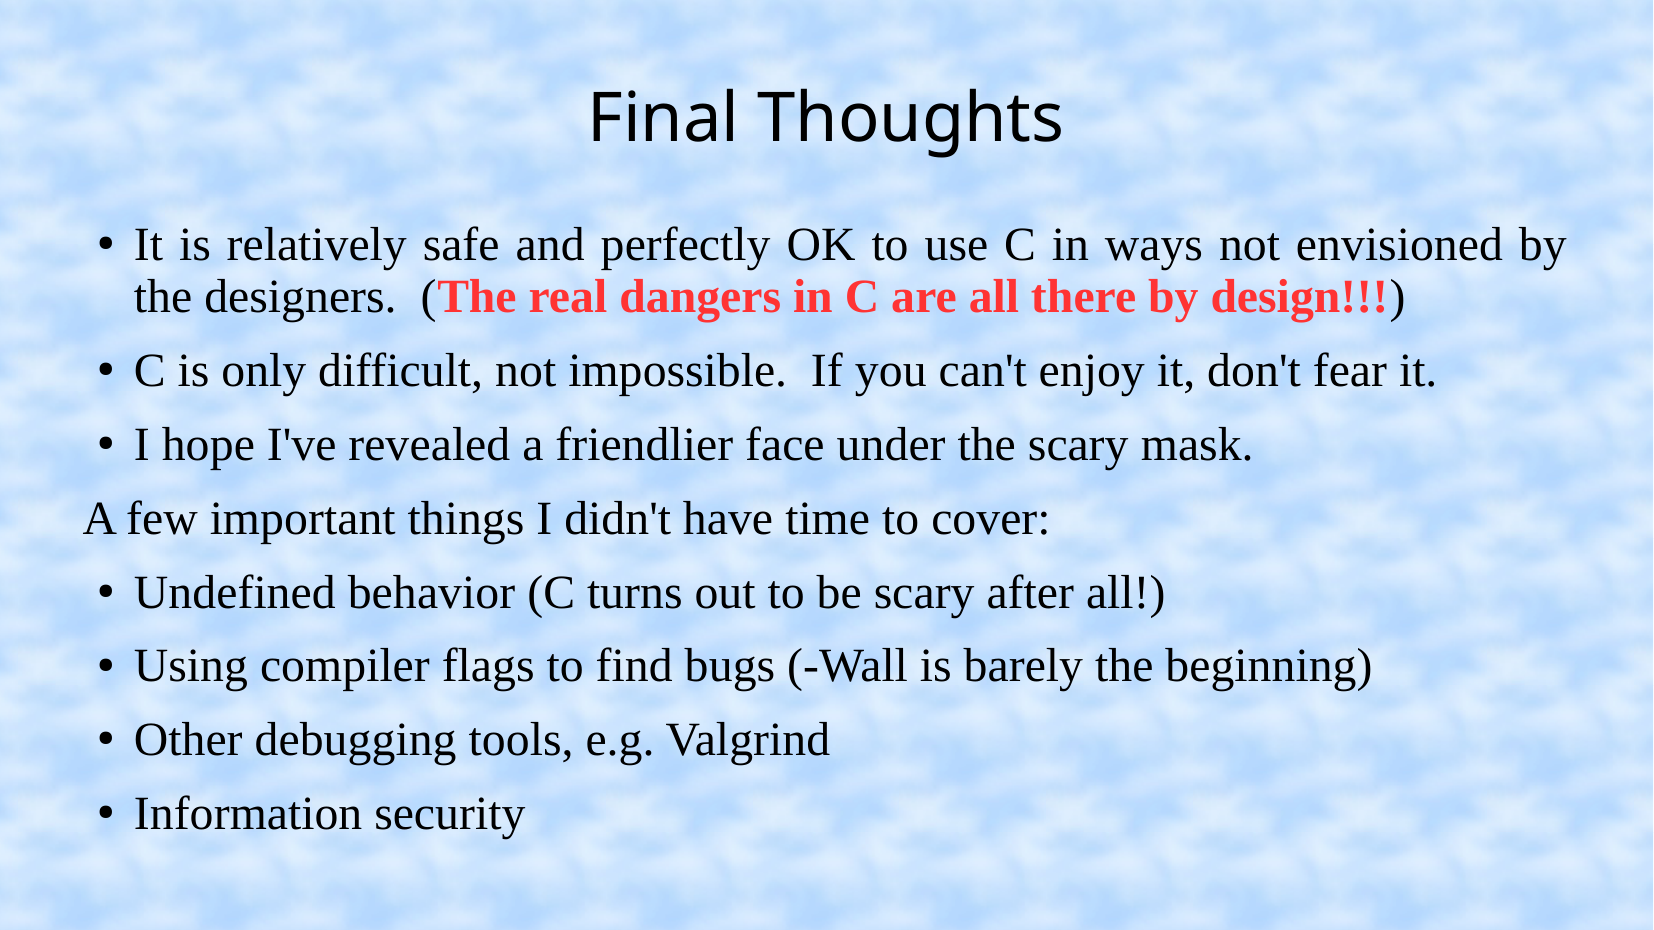

# Final Thoughts
It is relatively safe and perfectly OK to use C in ways not envisioned by the designers. (The real dangers in C are all there by design!!!)
C is only difficult, not impossible. If you can't enjoy it, don't fear it.
I hope I've revealed a friendlier face under the scary mask.
A few important things I didn't have time to cover:
Undefined behavior (C turns out to be scary after all!)
Using compiler flags to find bugs (-Wall is barely the beginning)
Other debugging tools, e.g. Valgrind
Information security